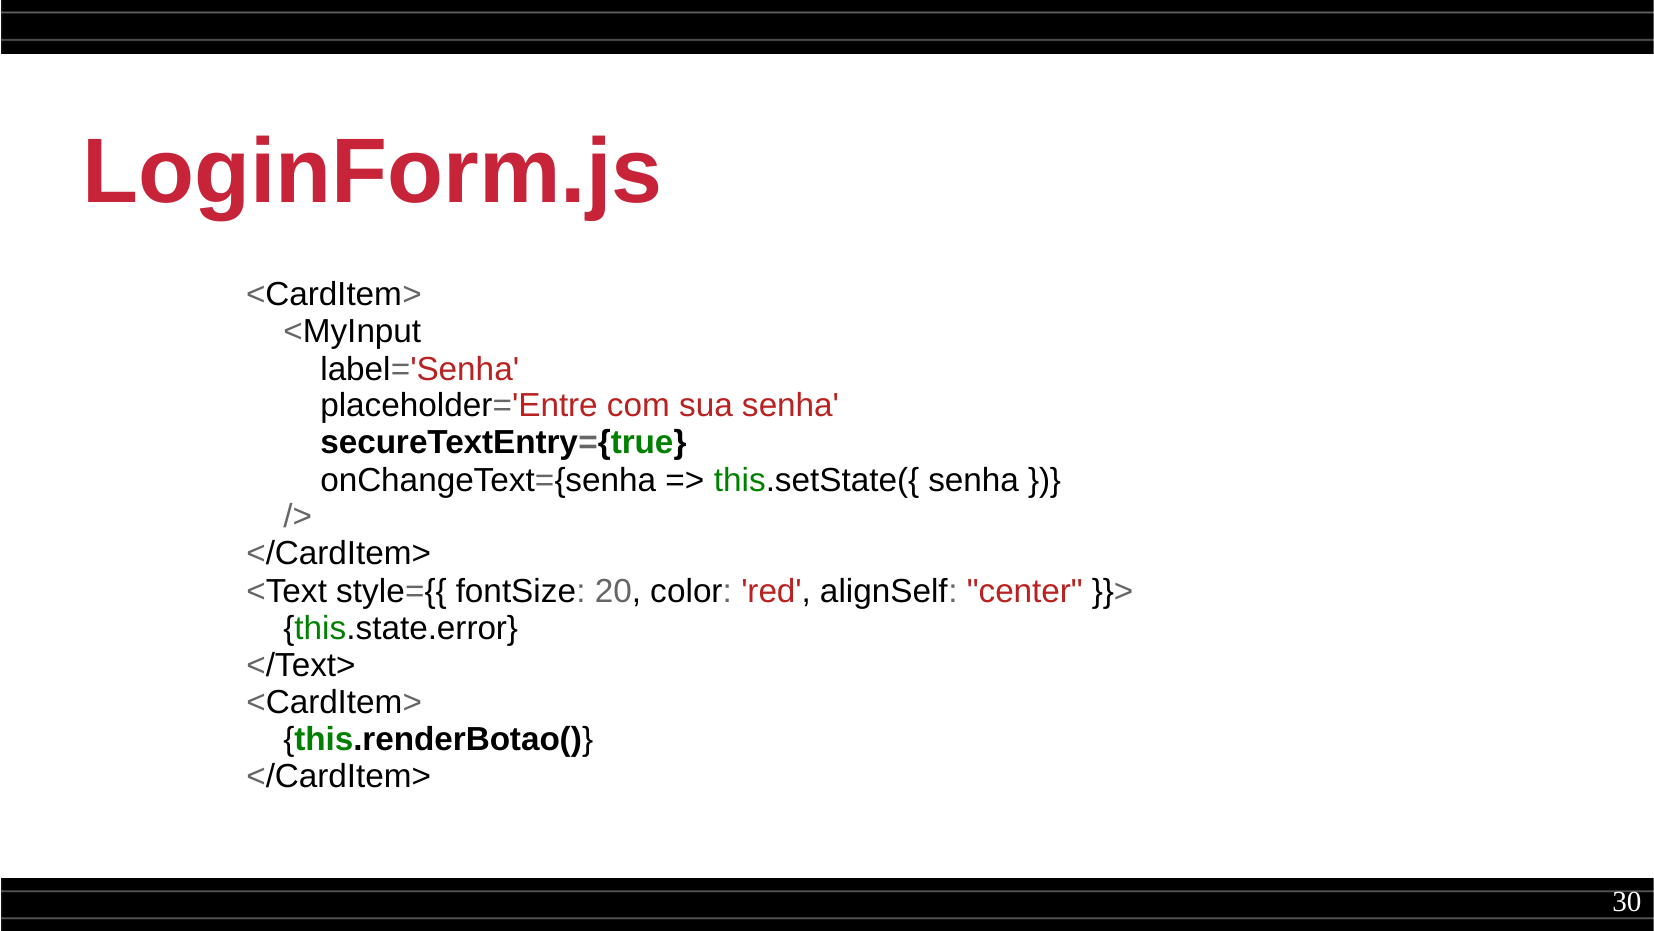

# LoginForm.js
		<CardItem>
 <MyInput
 label='Senha'
 placeholder='Entre com sua senha'
 secureTextEntry={true}
 onChangeText={senha => this.setState({ senha })}
 />
 </CardItem>
 <Text style={{ fontSize: 20, color: 'red', alignSelf: "center" }}>
 {this.state.error}
 </Text>
 <CardItem>
 {this.renderBotao()}
 </CardItem>